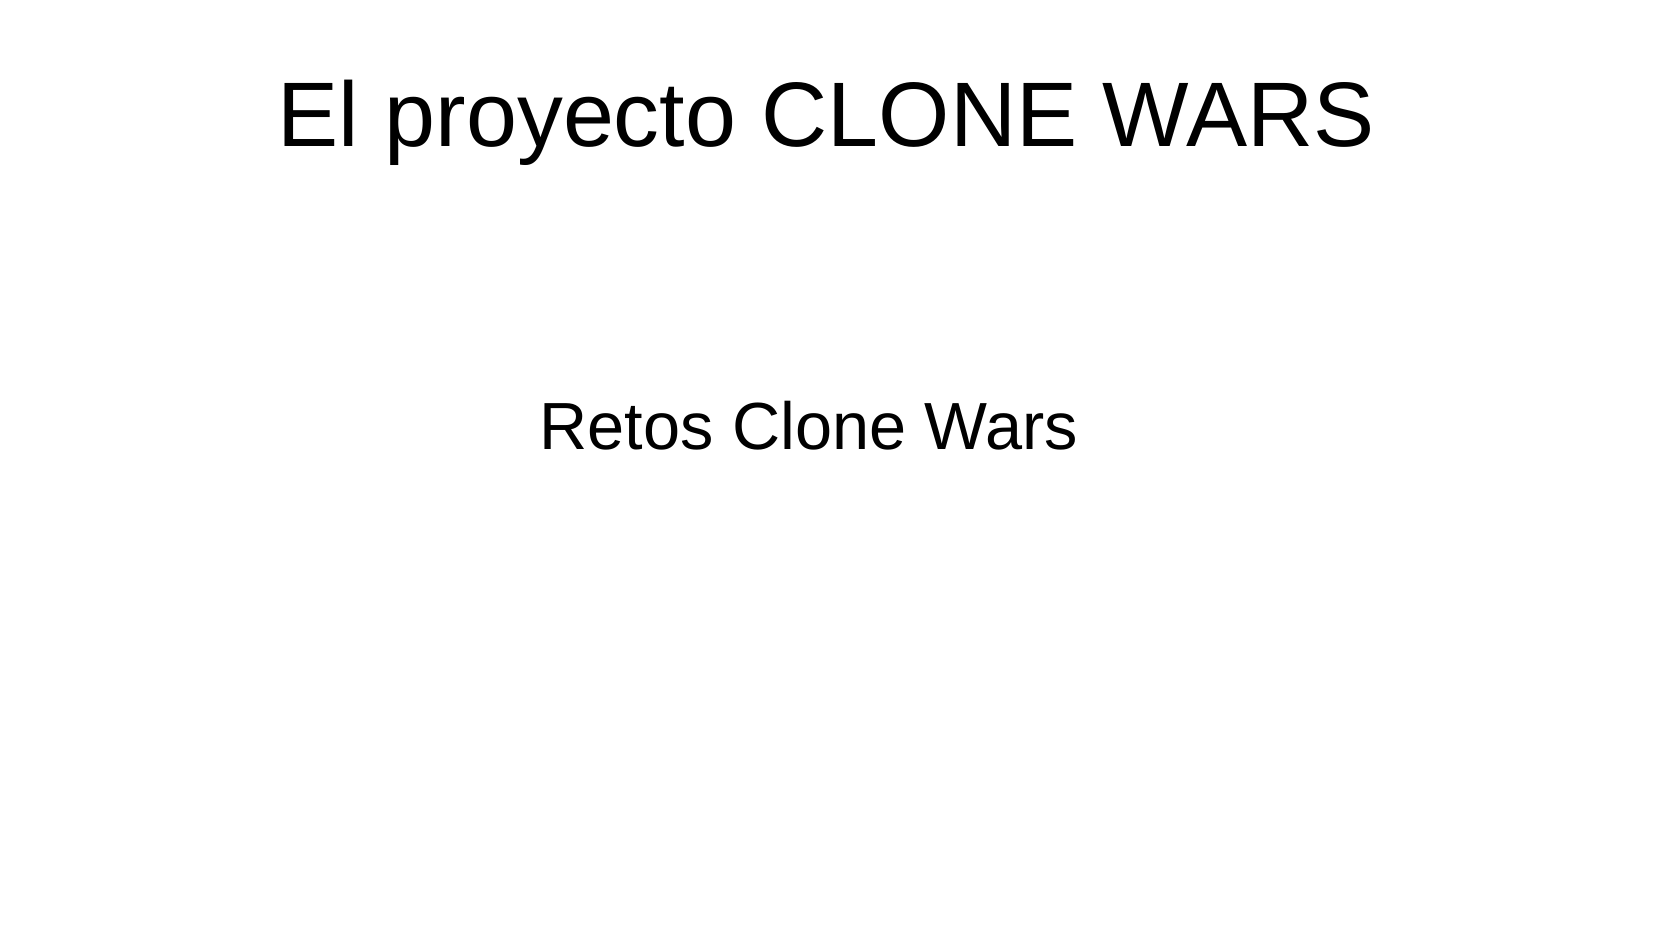

# El proyecto CLONE WARS
Retos Clone Wars